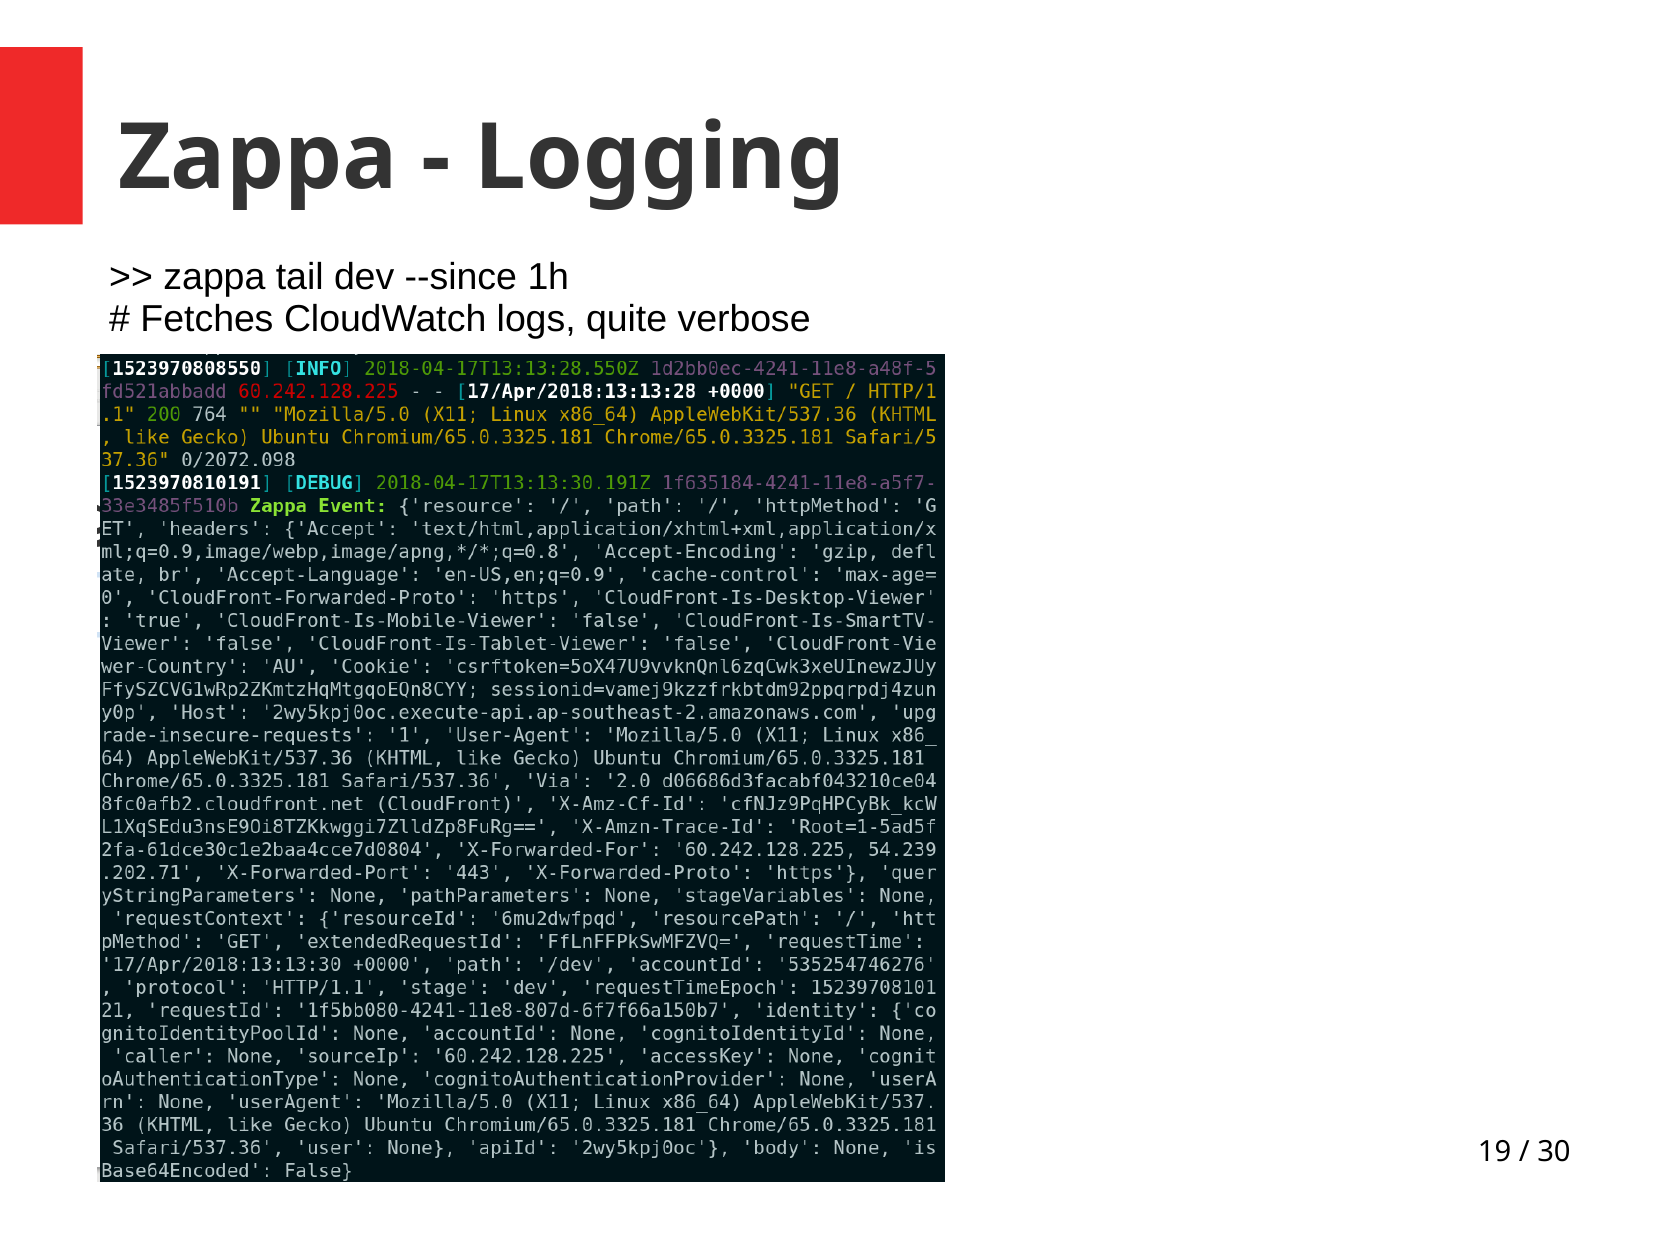

# Zappa - Logging
>> zappa tail dev --since 1h
# Fetches CloudWatch logs, quite verbose
19